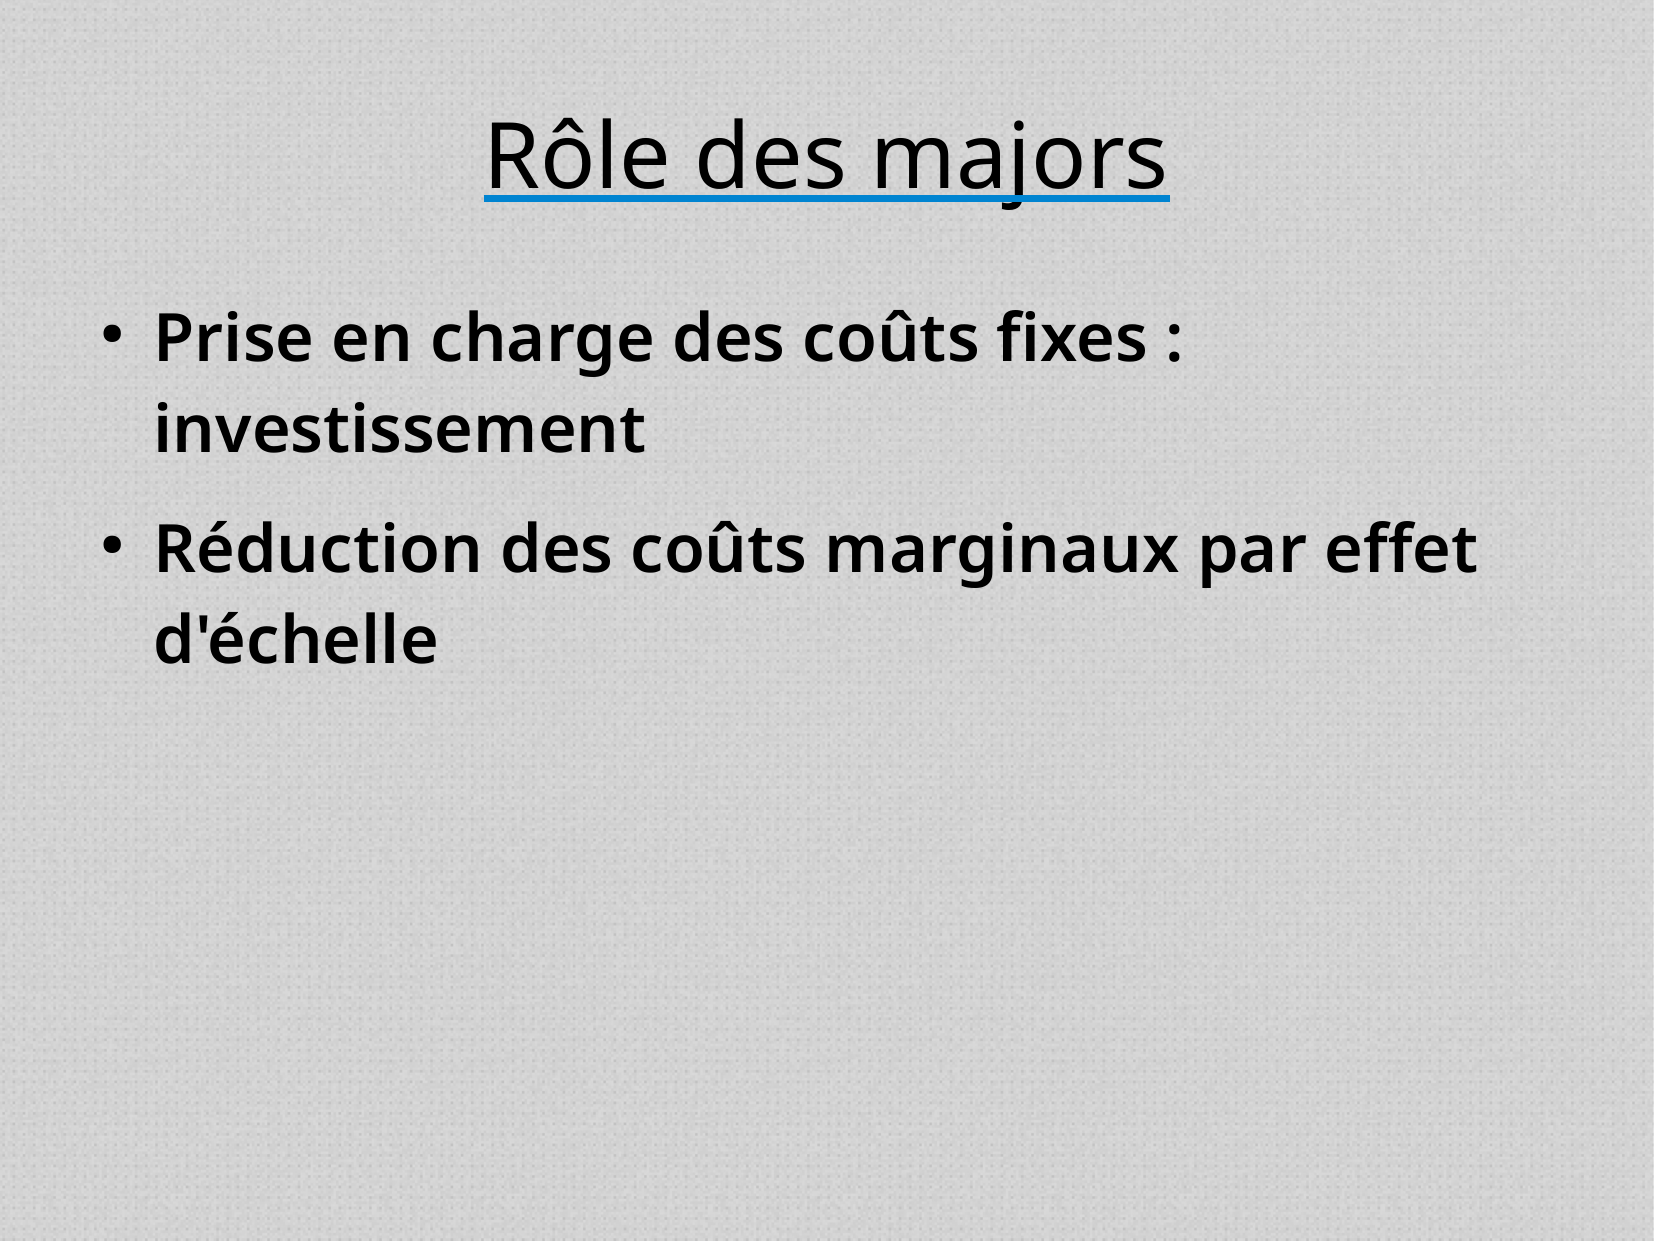

# Rôle des majors
Prise en charge des coûts fixes : investissement
Réduction des coûts marginaux par effet d'échelle